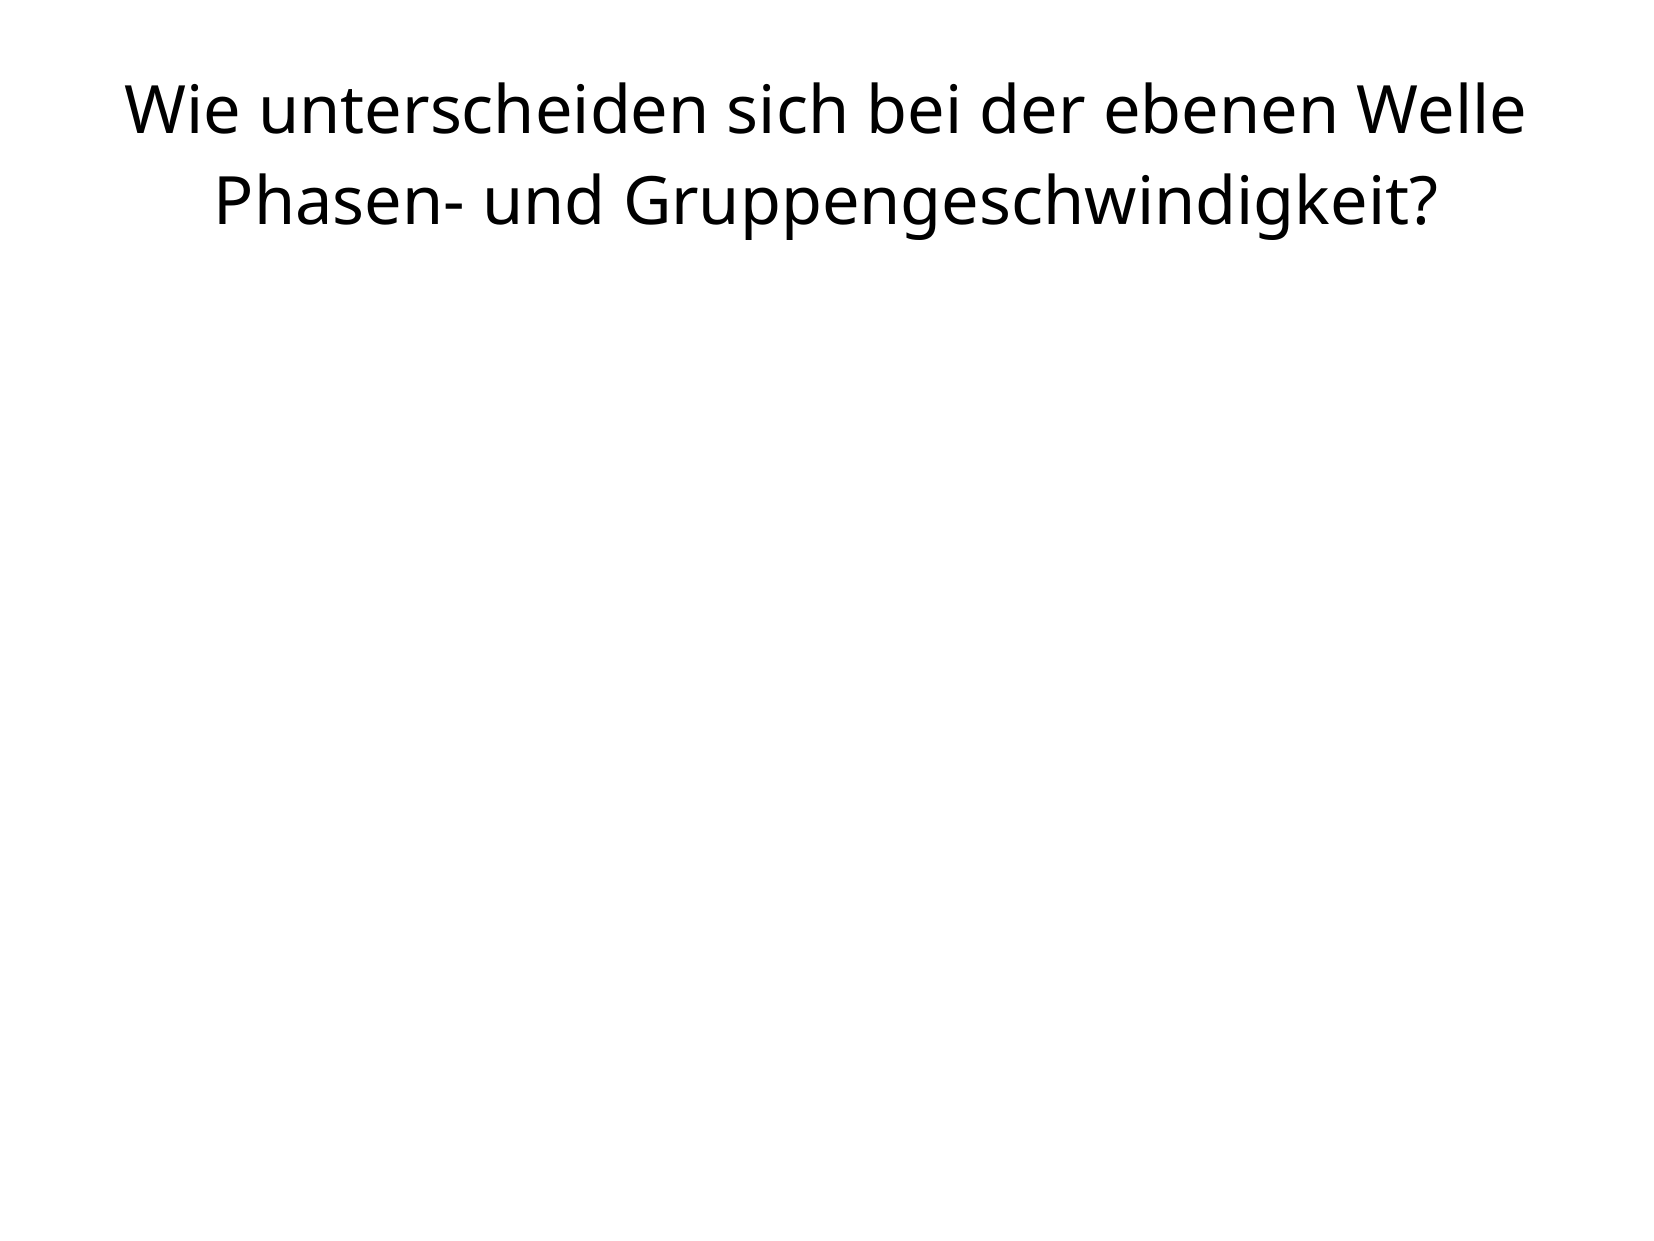

# Wie unterscheiden sich bei der ebenen Welle Phasen- und Gruppengeschwindigkeit?